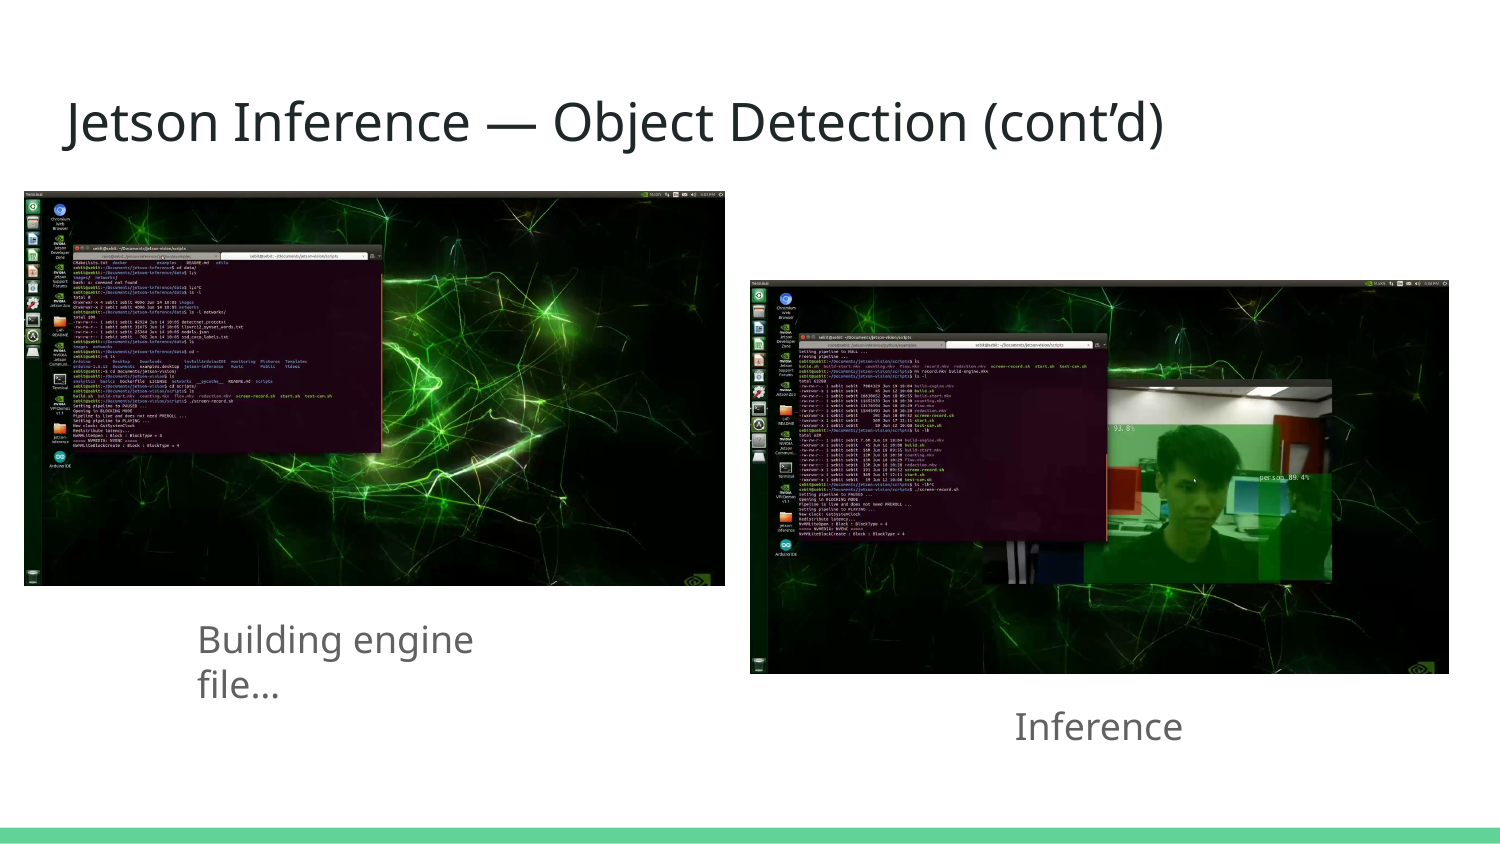

# Jetson Inference — Object Detection (cont’d)
Building engine file…
Inference